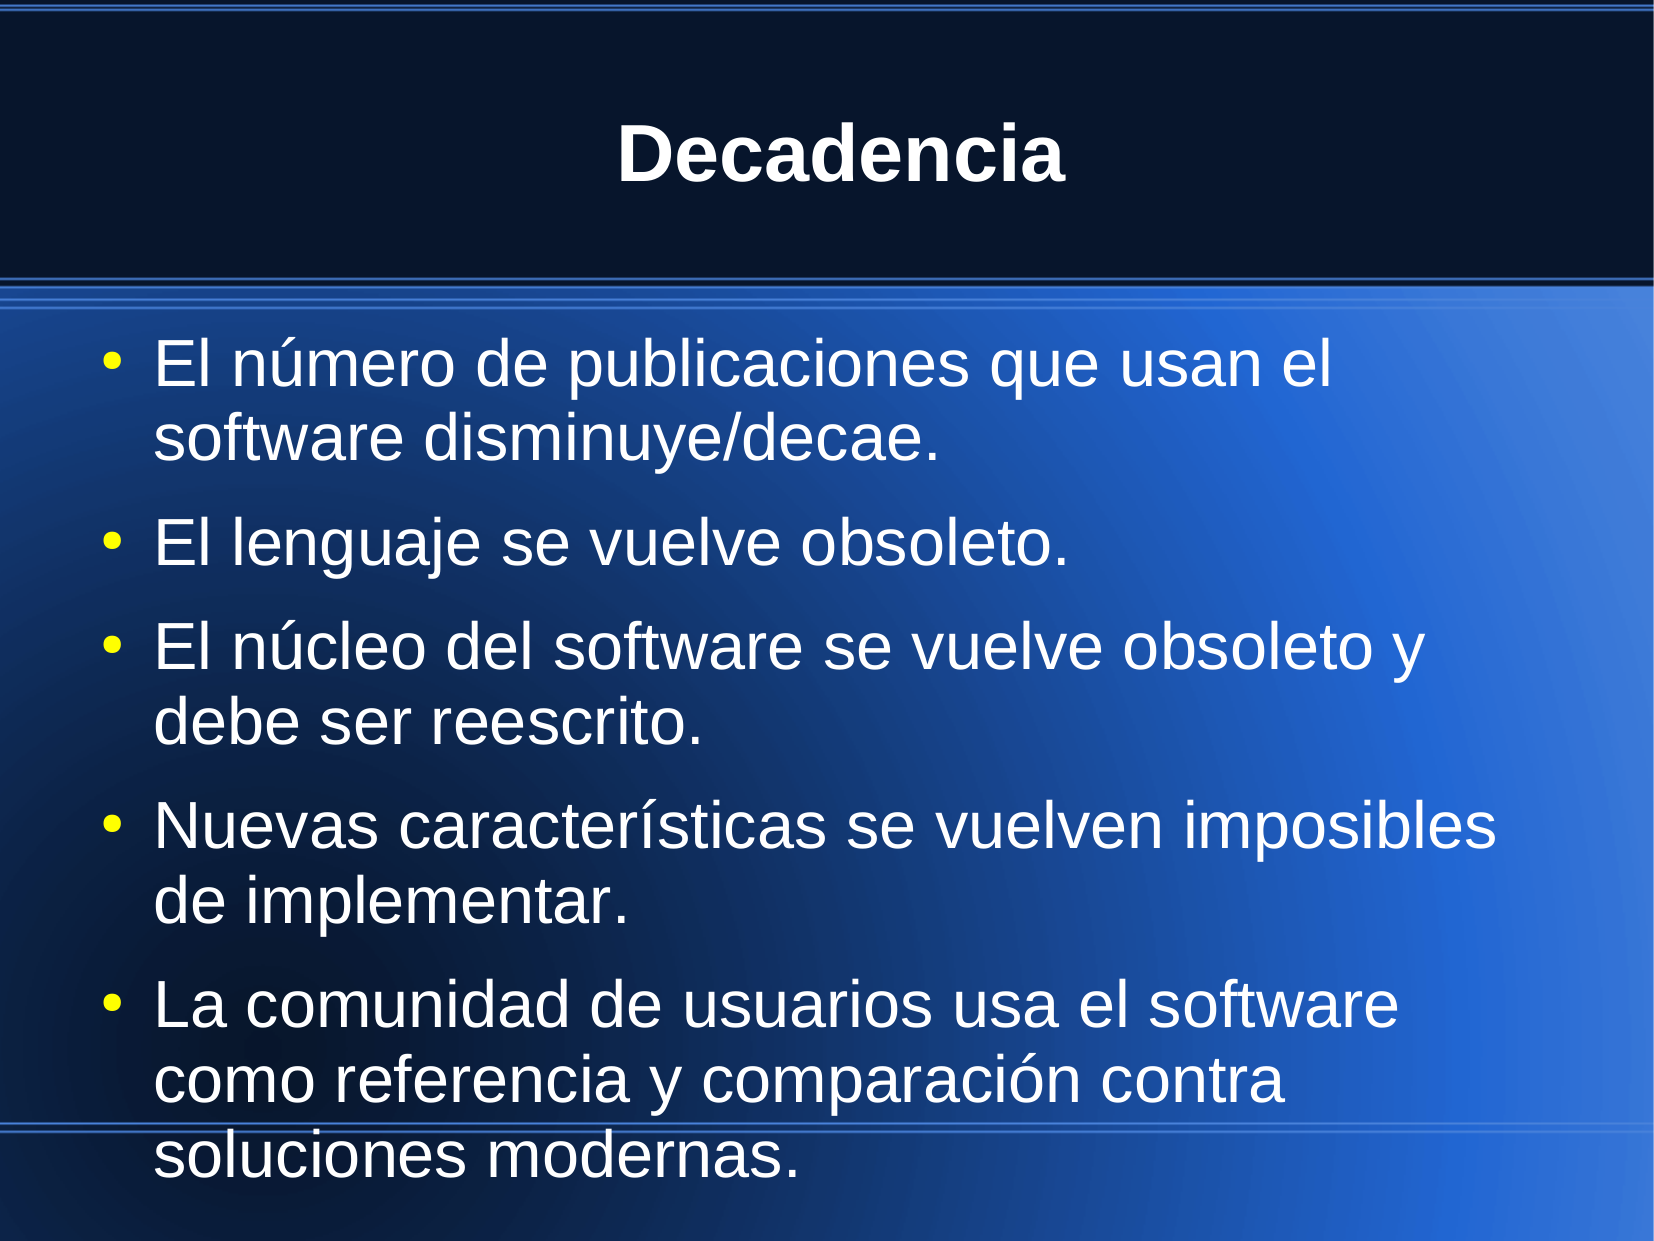

# Decadencia
El número de publicaciones que usan el software disminuye/decae.
El lenguaje se vuelve obsoleto.
El núcleo del software se vuelve obsoleto y debe ser reescrito.
Nuevas características se vuelven imposibles de implementar.
La comunidad de usuarios usa el software como referencia y comparación contra soluciones modernas.